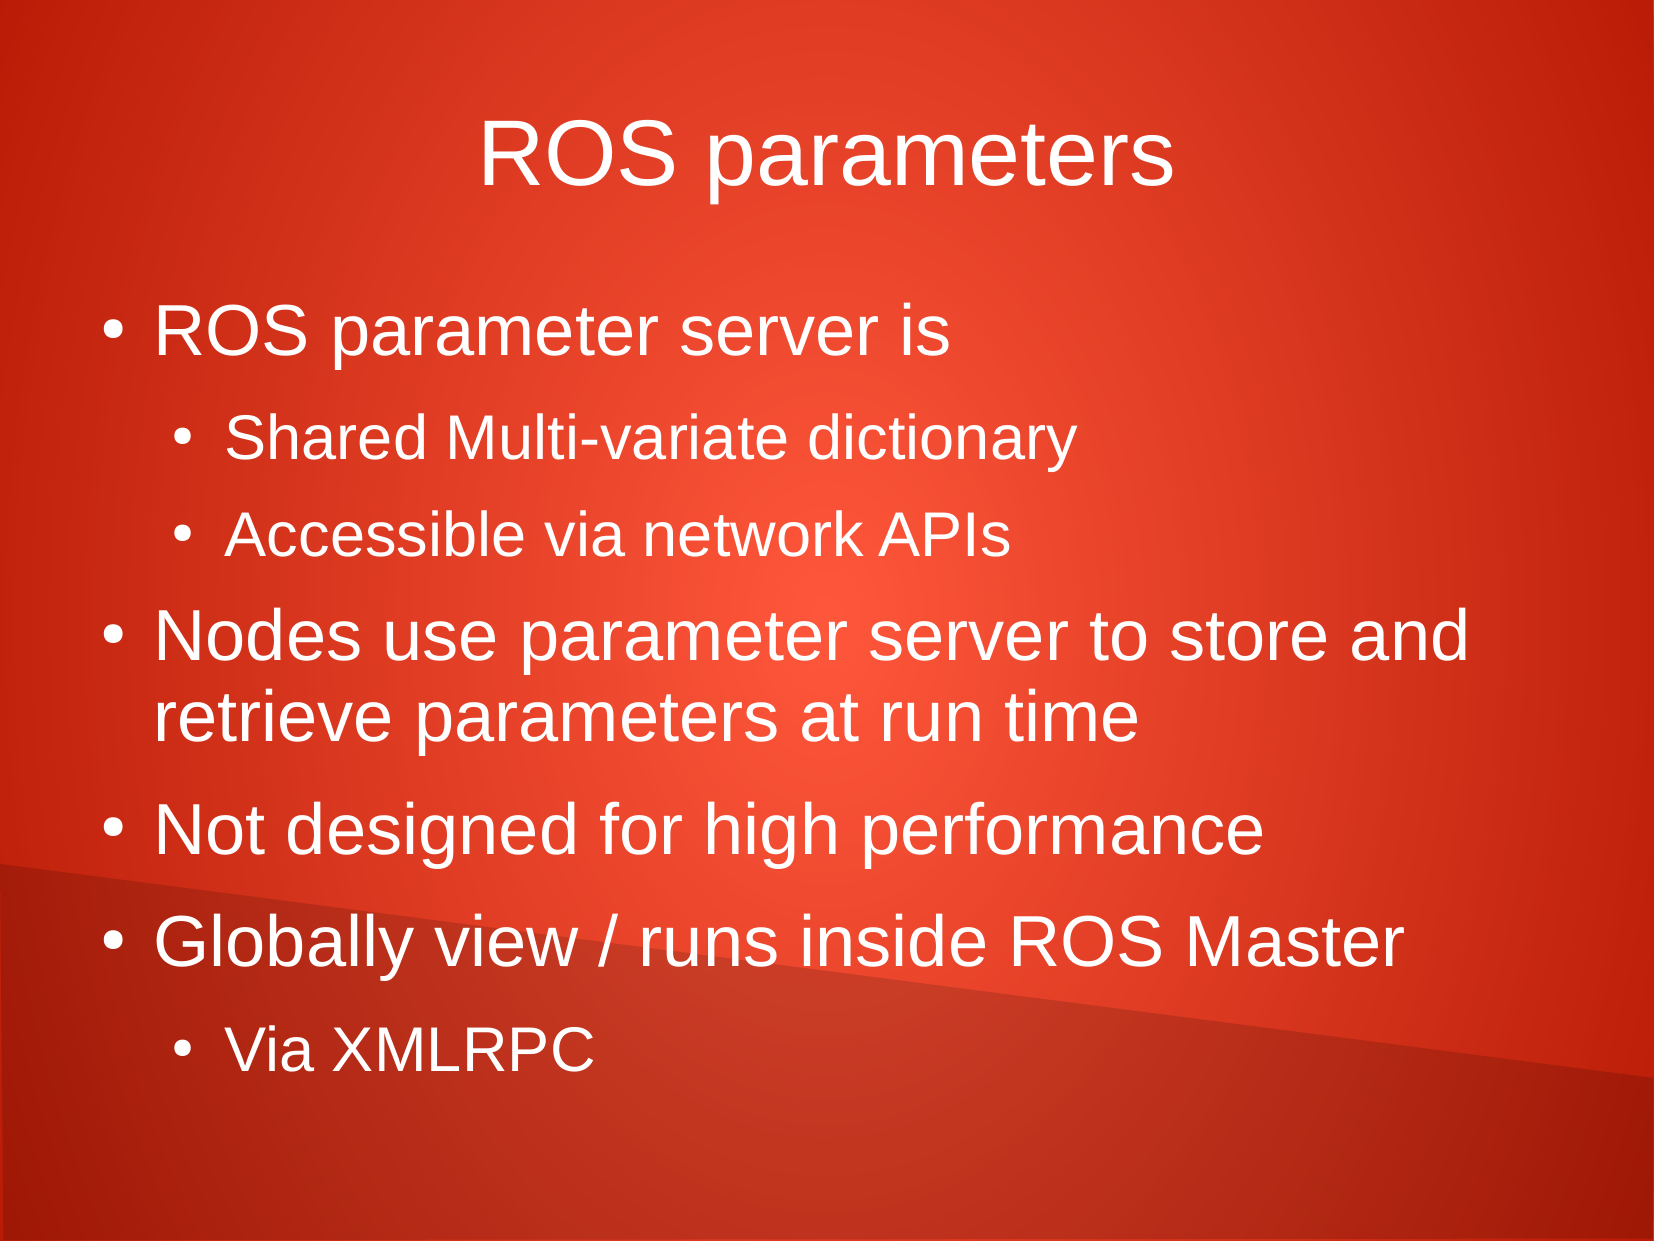

# ROS parameters
ROS parameter server is
Shared Multi-variate dictionary
Accessible via network APIs
Nodes use parameter server to store and retrieve parameters at run time
Not designed for high performance
Globally view / runs inside ROS Master
Via XMLRPC